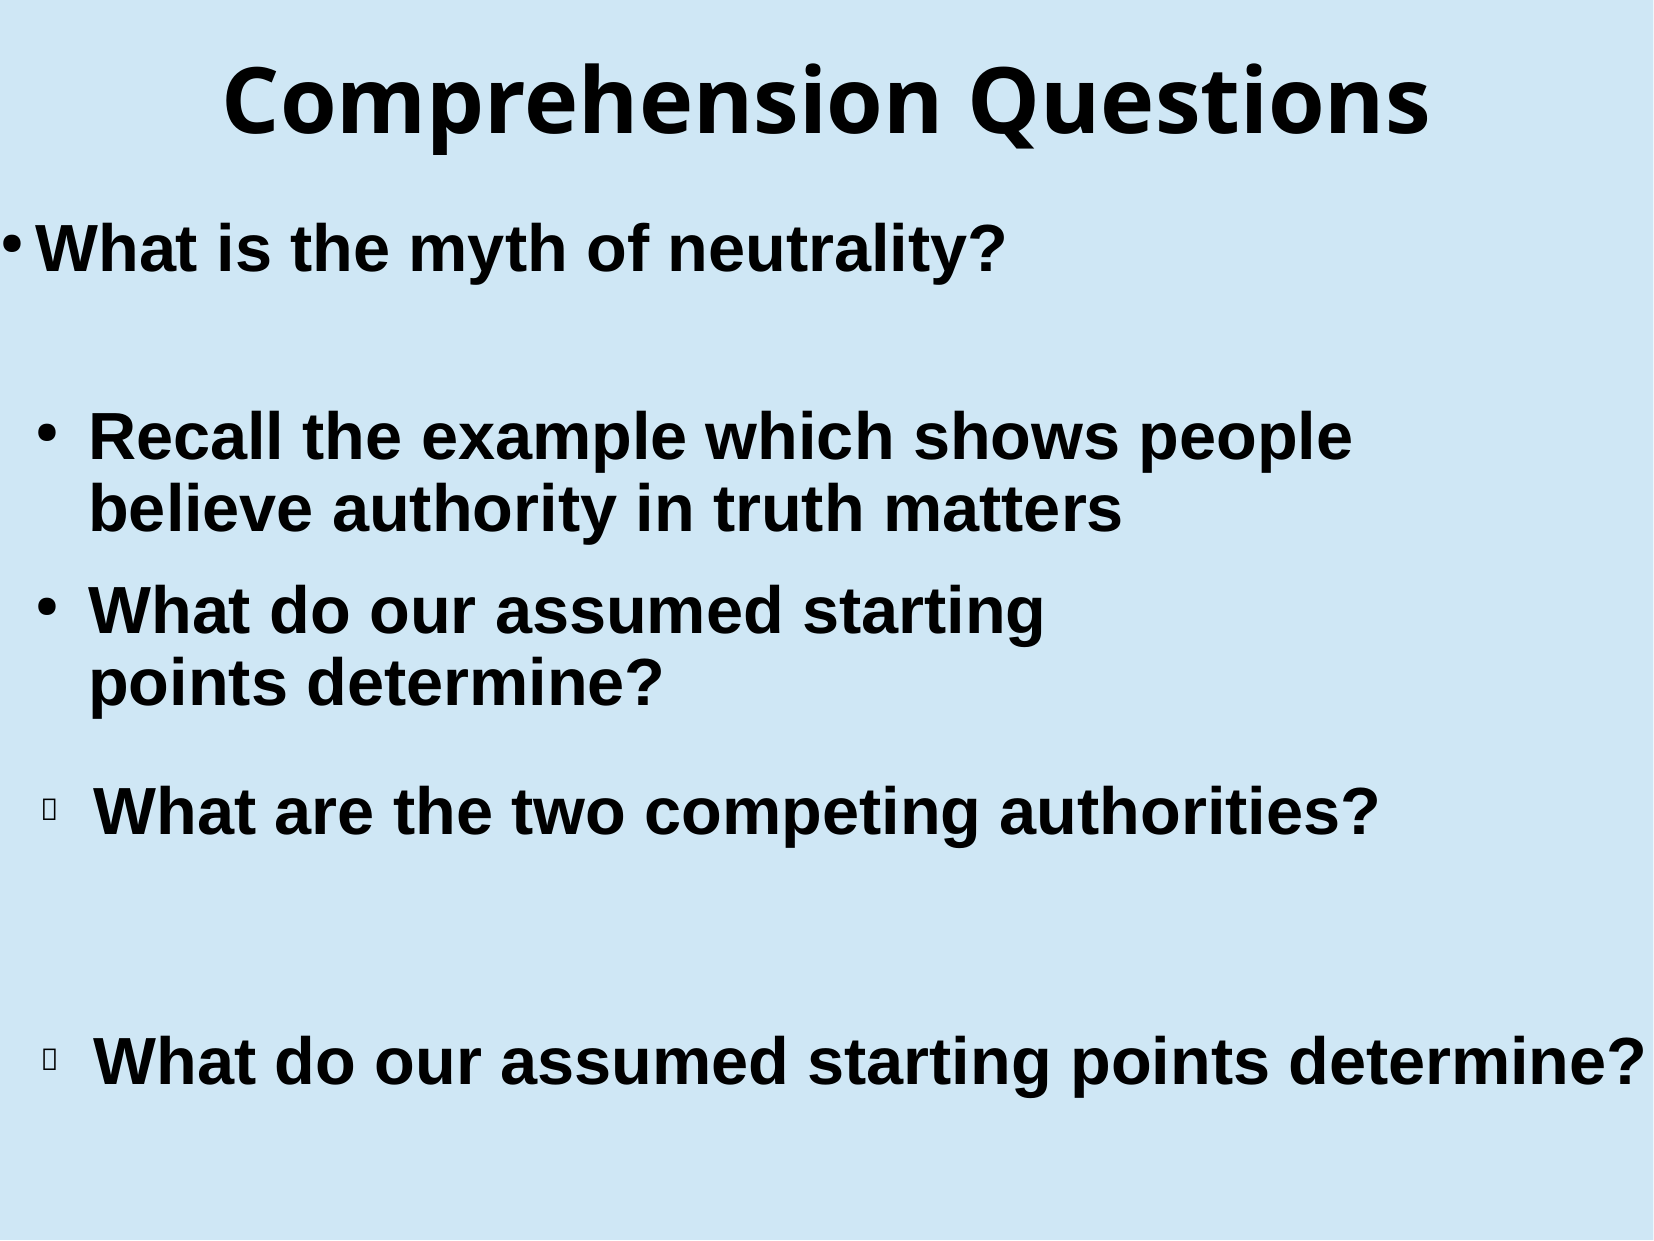

# Comprehension Questions
What is the myth of neutrality?
Recall the example which shows people believe authority in truth matters
What do our assumed starting points determine?
What are the two competing authorities?
What do our assumed starting points determine?